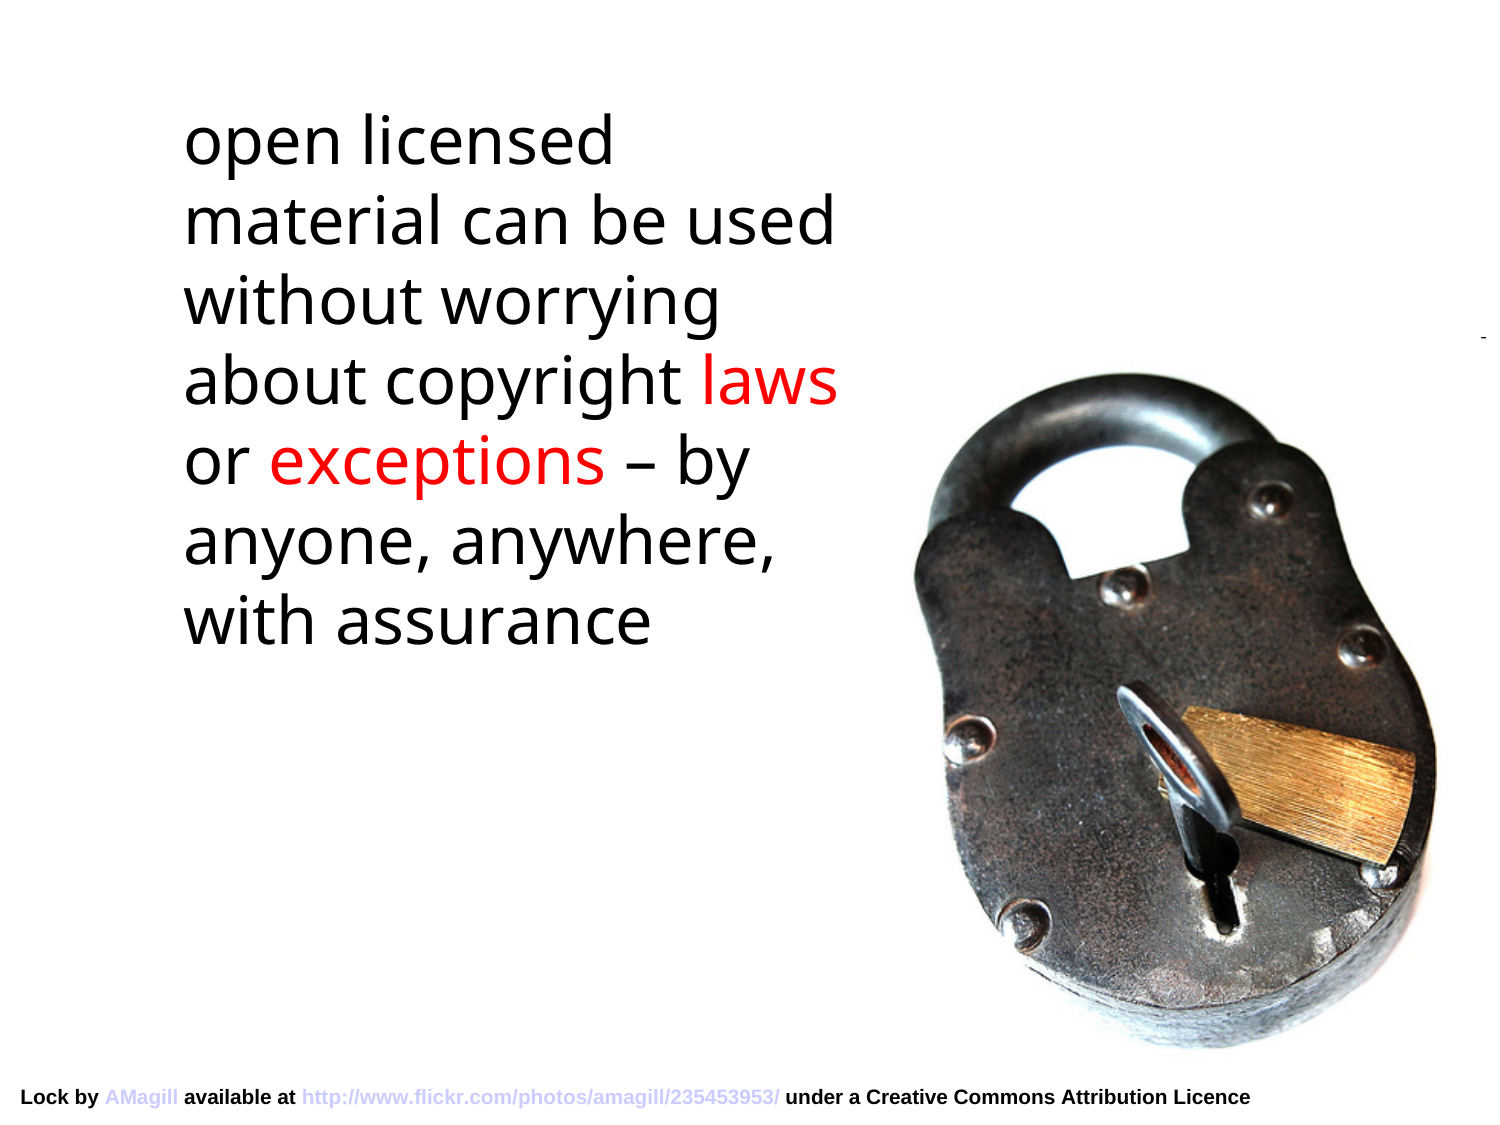

# open licensed material can be used without worrying about copyright laws or exceptions – by anyone, anywhere, with assurance
Lock by AMagill available at http://www.flickr.com/photos/amagill/235453953/ under a Creative Commons Attribution Licence